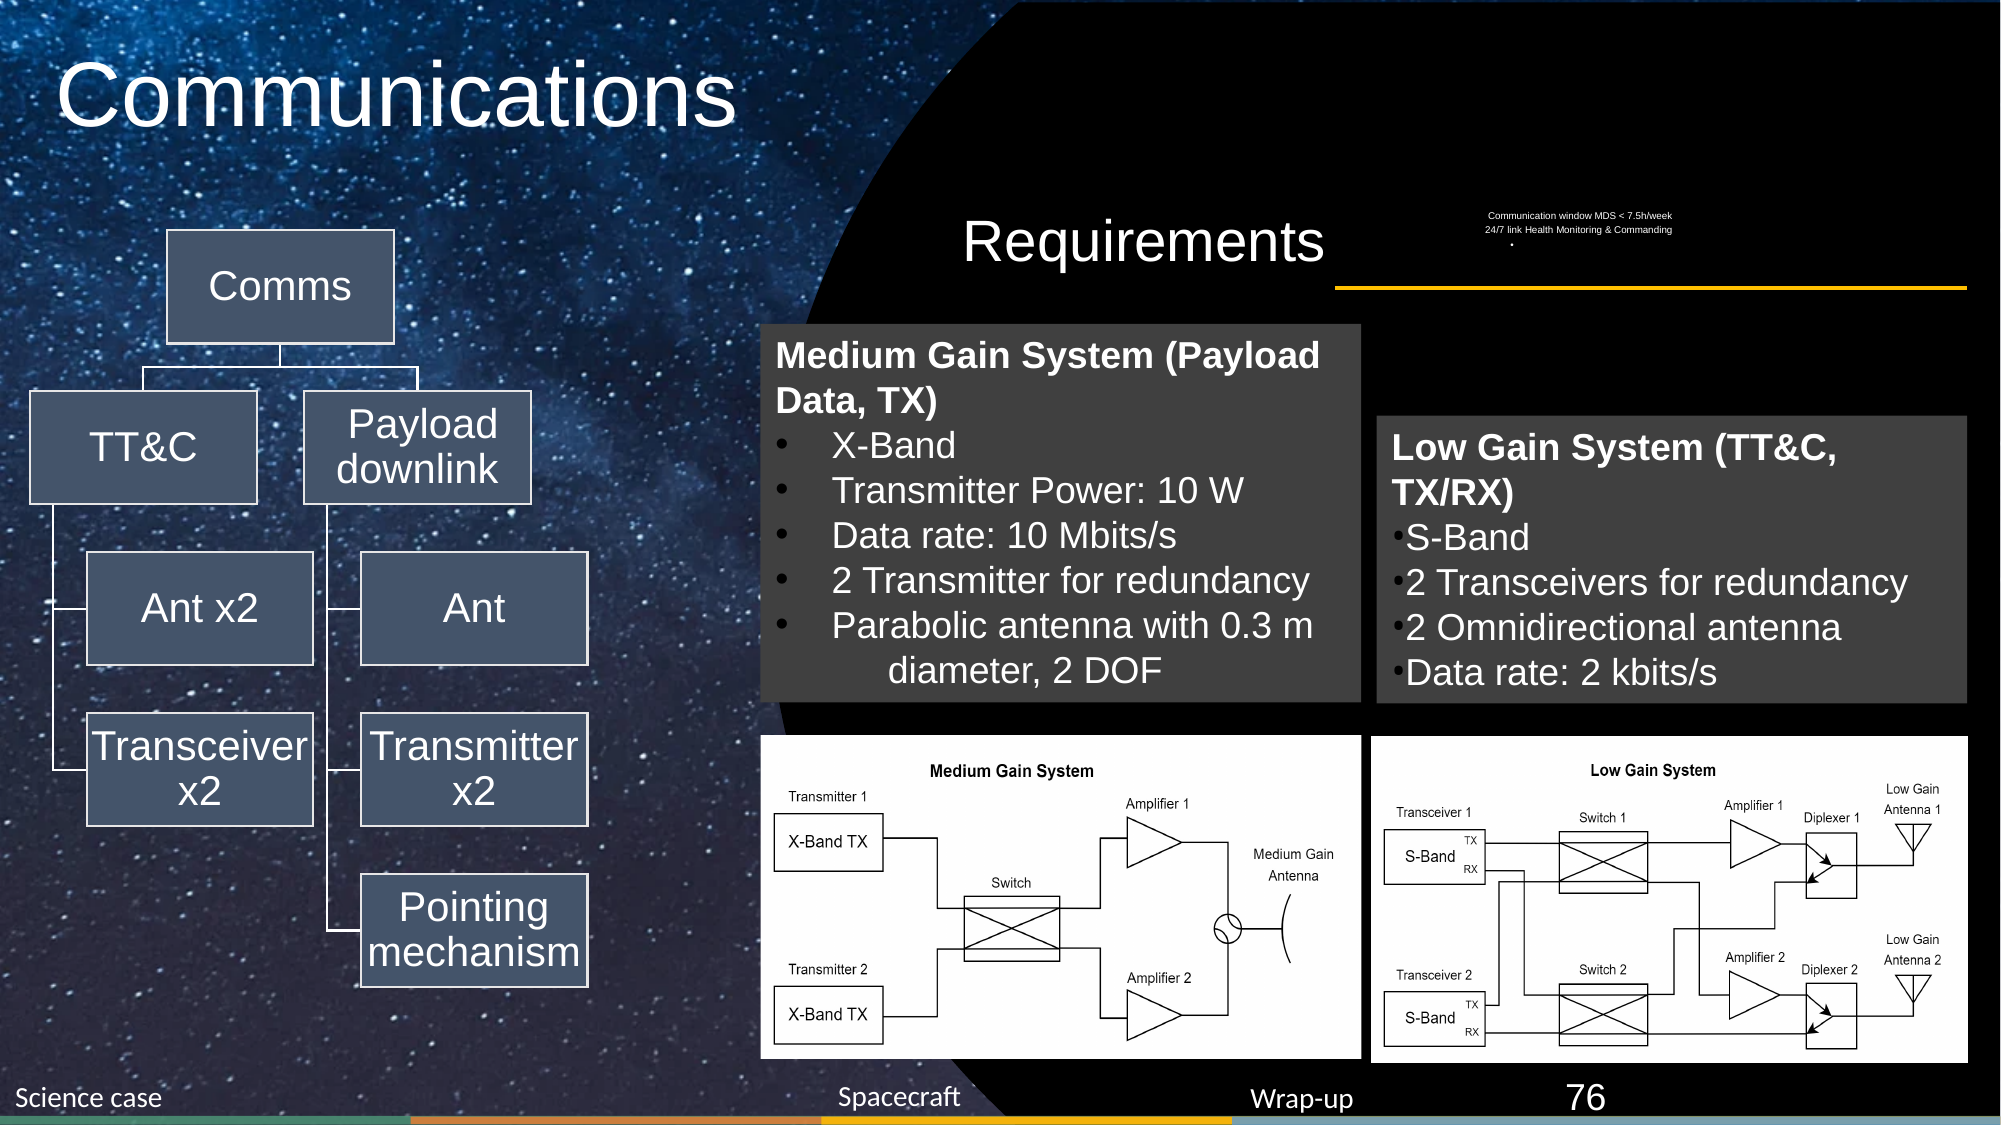

# Communications
Requirements
Communication window MDS < 7.5h/week
24/7 link Health Monitoring & Commanding
Comms
TT&C
 Payload downlink
Ant x2
Ant
Transceiver x2
Transmitter x2
Pointing mechanism
Medium Gain System (Payload Data, TX)
X-Band
Transmitter Power: 10 W
Data rate: 10 Mbits/s
2 Transmitter for redundancy
Parabolic antenna with 0.3 m diameter, 2 DOF
Low Gain System (TT&C, TX/RX)​
S-Band​
2 Transceivers for redundancy​
2 Omnidirectional antenna​
Data rate: 2 kbits/s
76